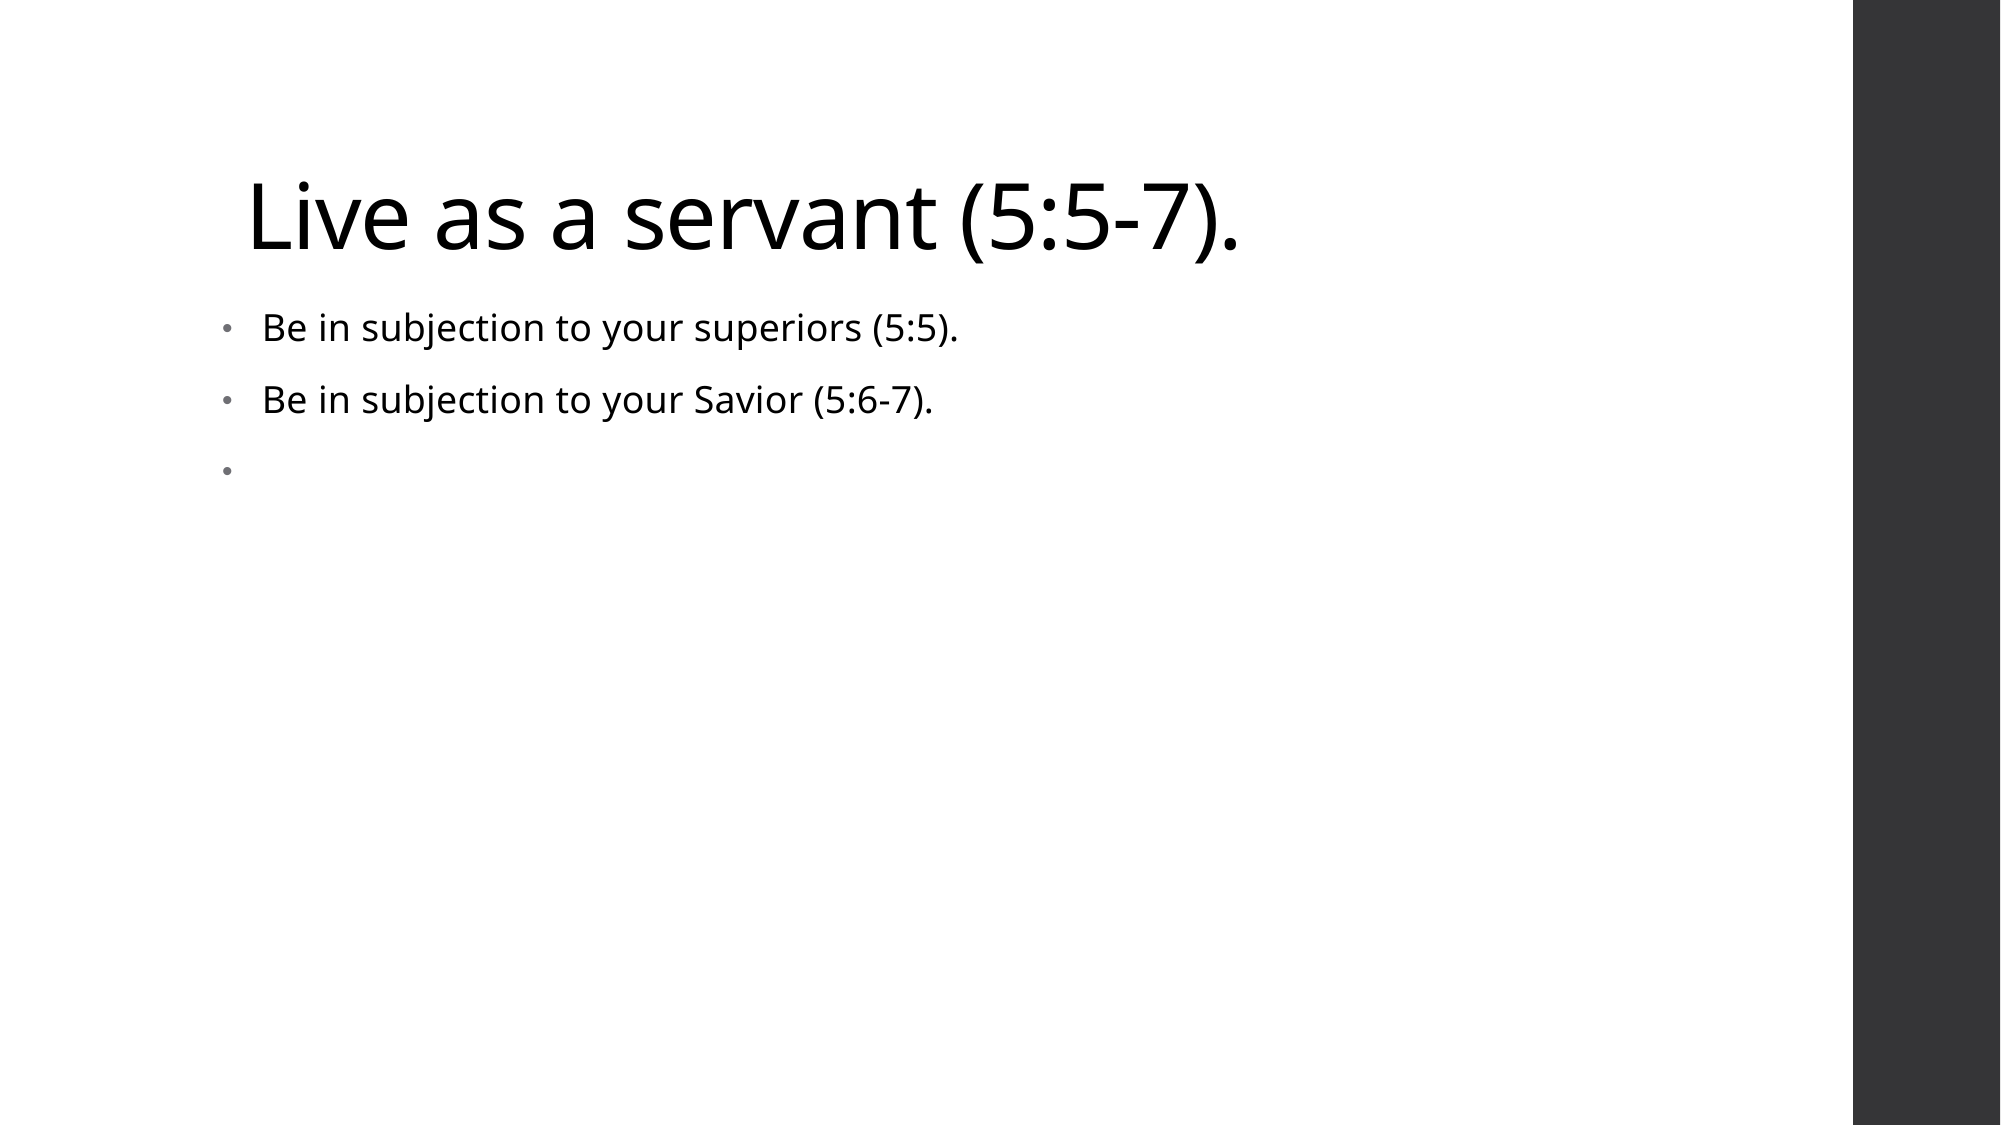

# Live as a servant (5:5-7).
 Be in subjection to your superiors (5:5).
 Be in subjection to your Savior (5:6-7).